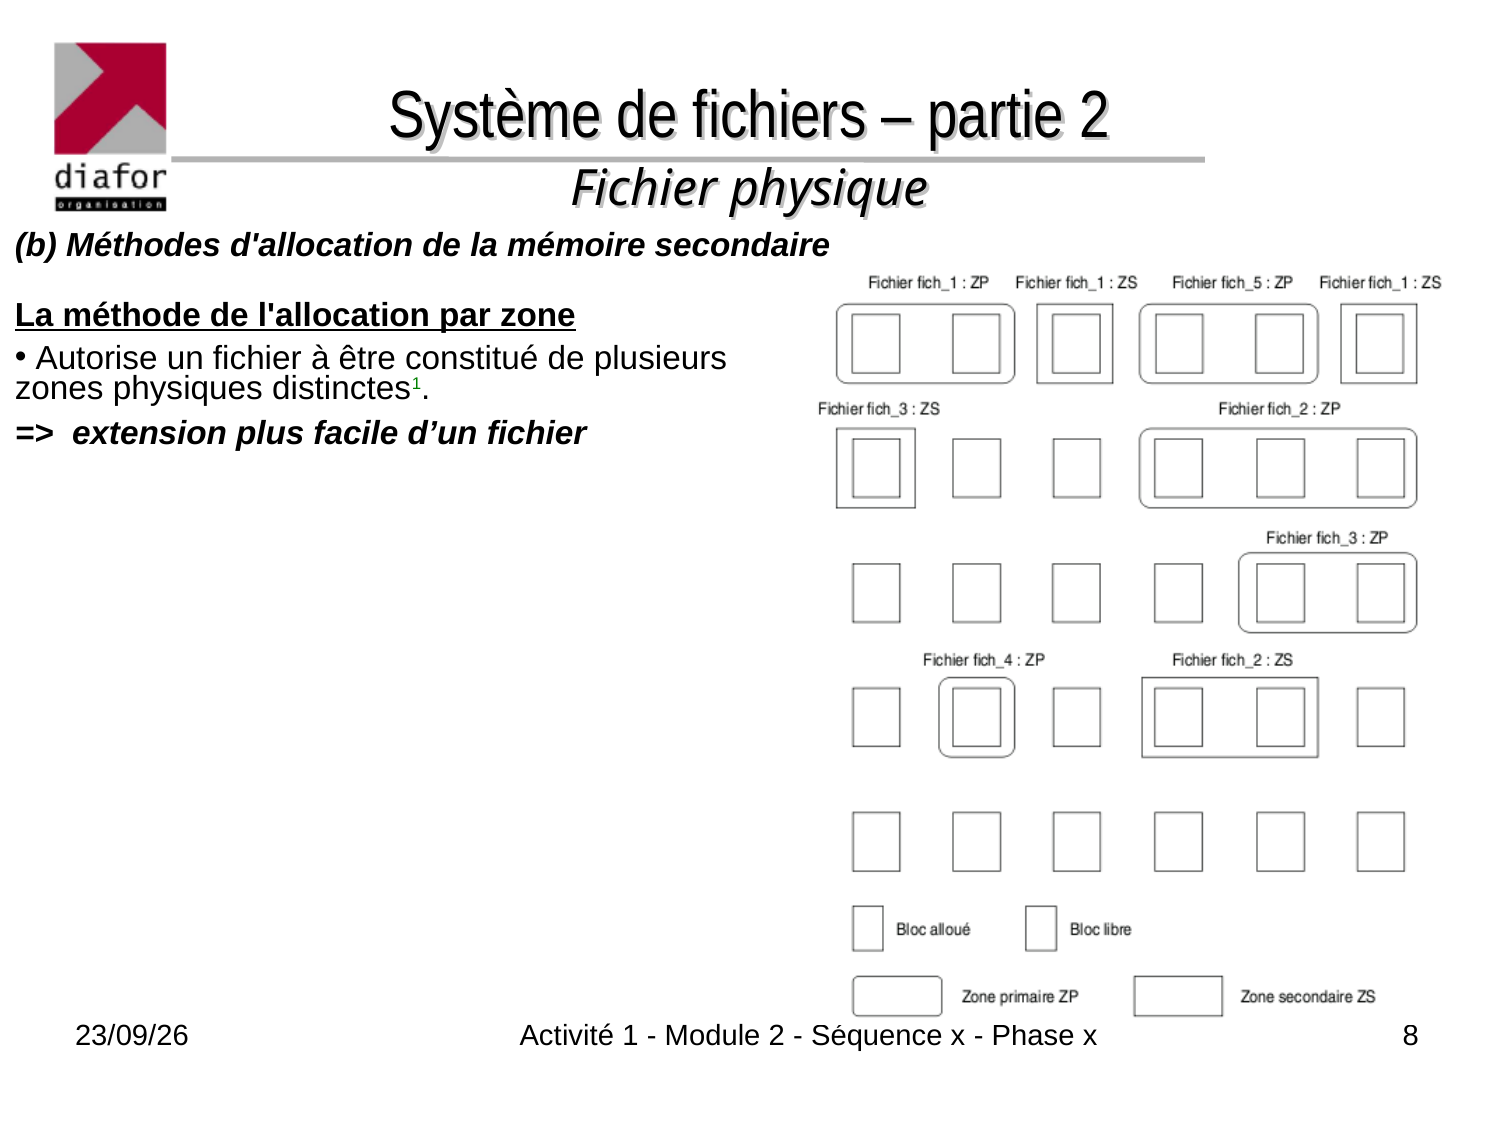

# Système de fichiers – partie 2 Fichier physique
(b) Méthodes d'allocation de la mémoire secondaire
La méthode de l'allocation par zone
 Autorise un fichier à être constitué de plusieurs zones physiques distinctes1.
=> extension plus facile d’un fichier
Activité 1 - Module 2 - Séquence x - Phase x
8